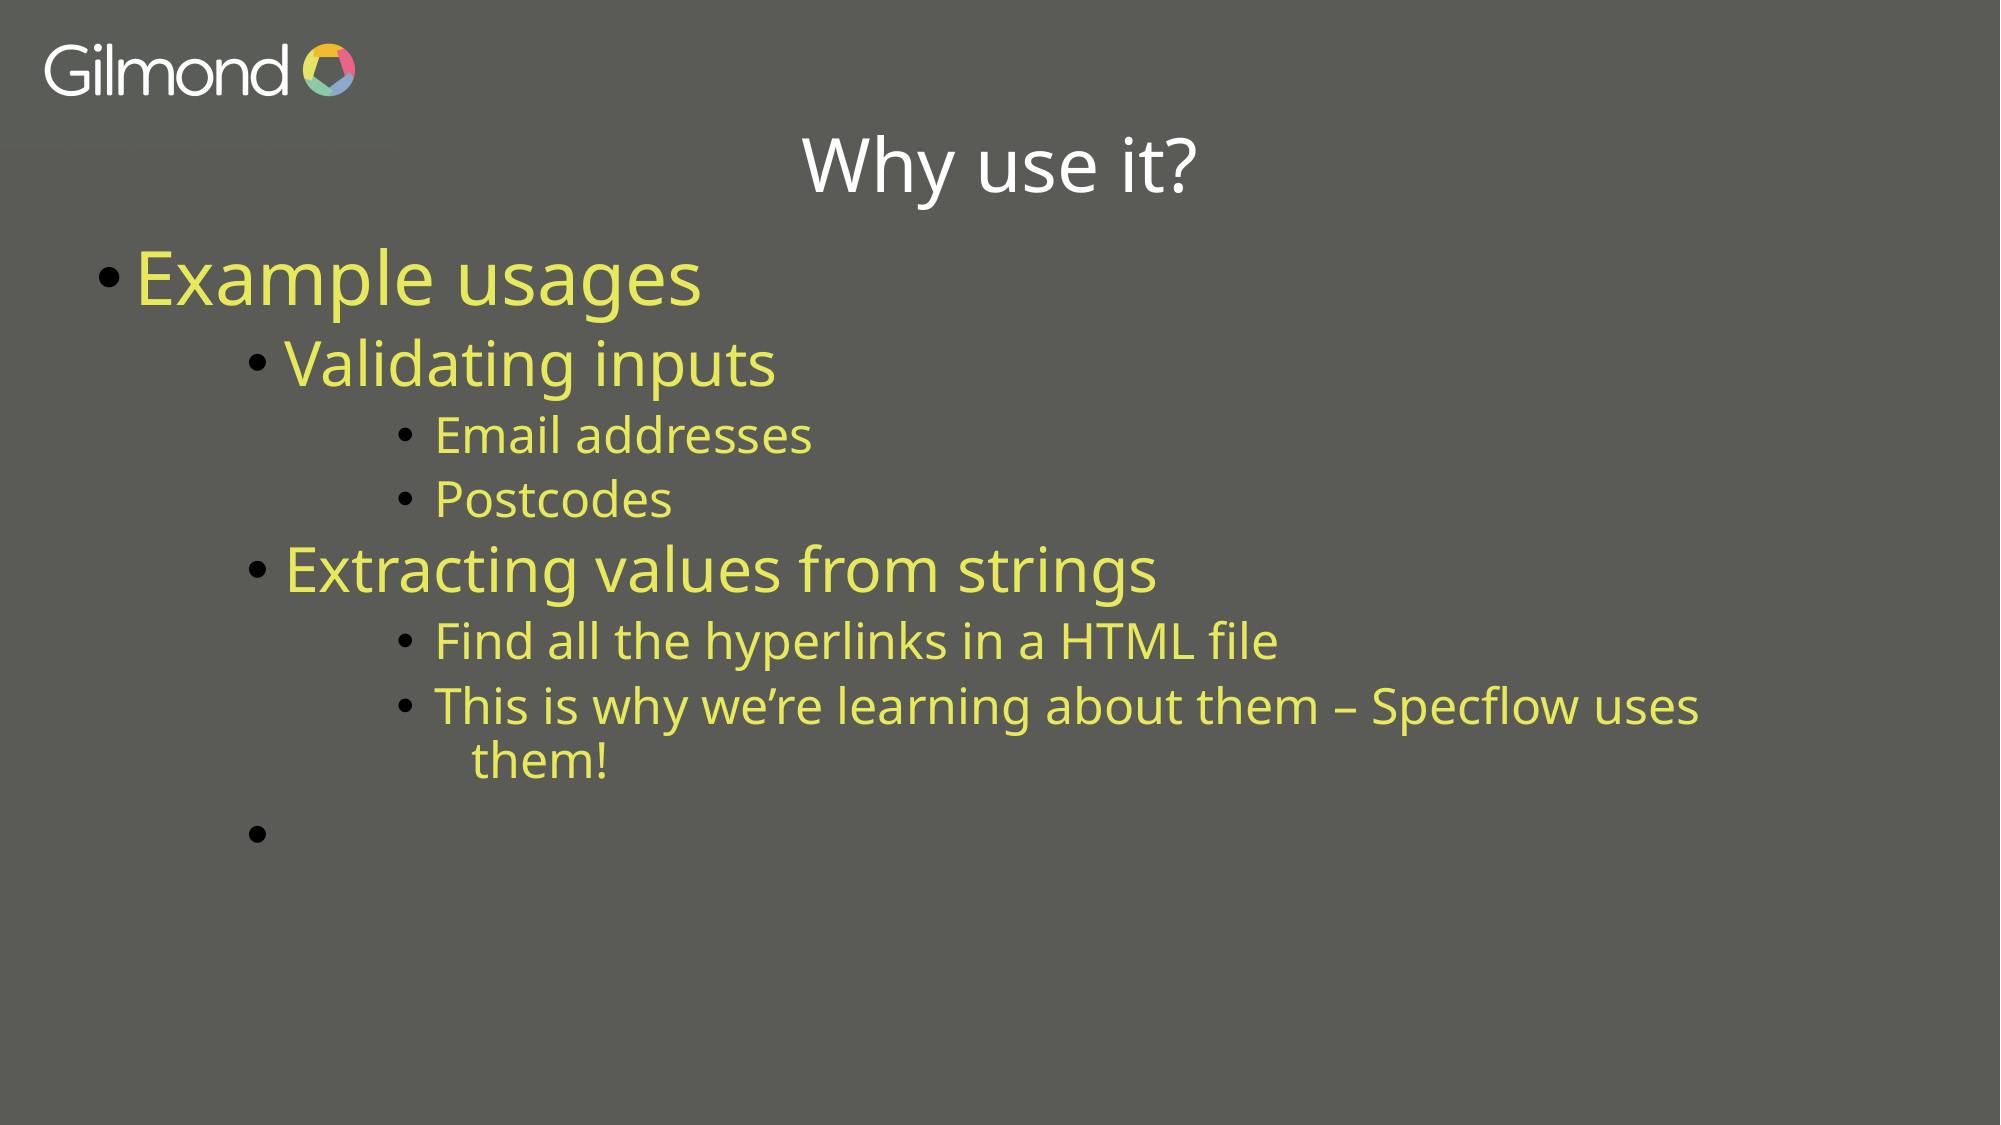

# Why use it?
Example usages
Validating inputs
Email addresses
Postcodes
Extracting values from strings
Find all the hyperlinks in a HTML file
This is why we’re learning about them – Specflow uses them!